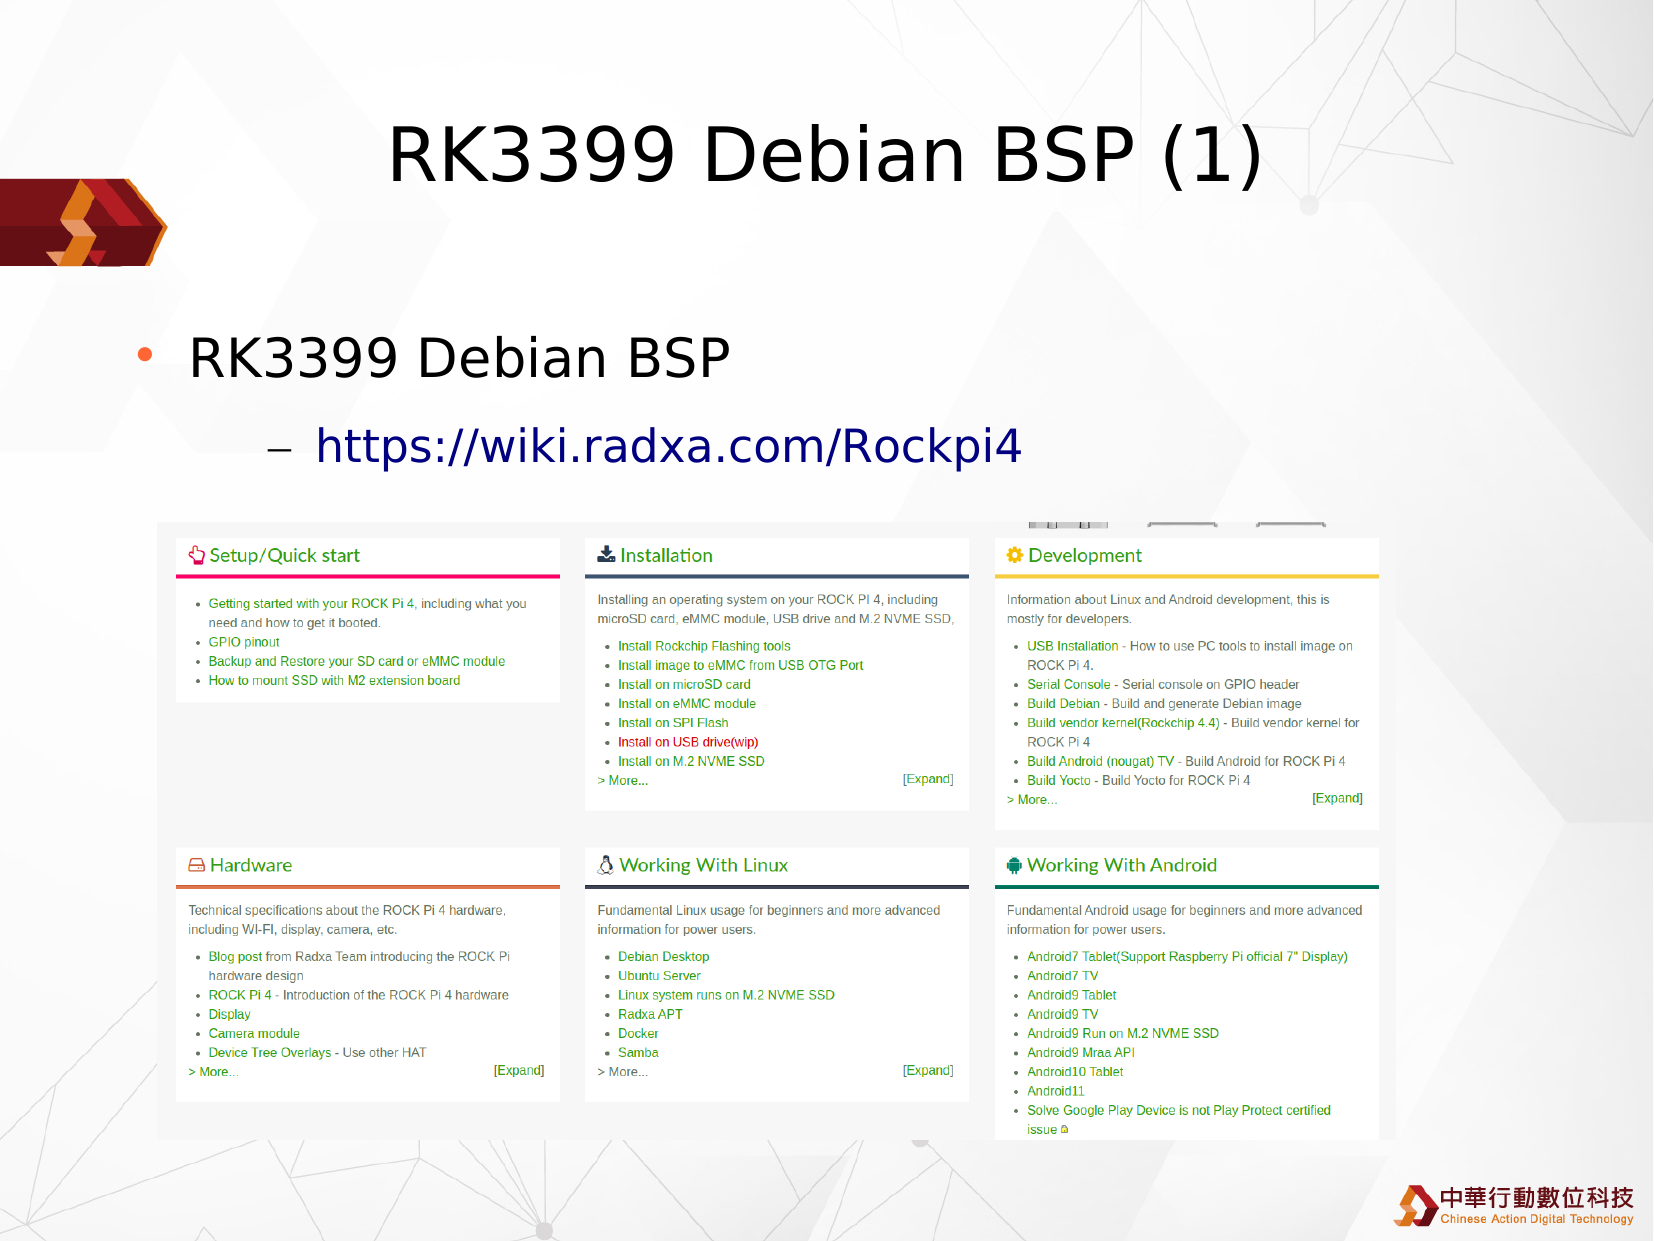

# RK3399 Debian BSP (1)
RK3399 Debian BSP
https://wiki.radxa.com/Rockpi4